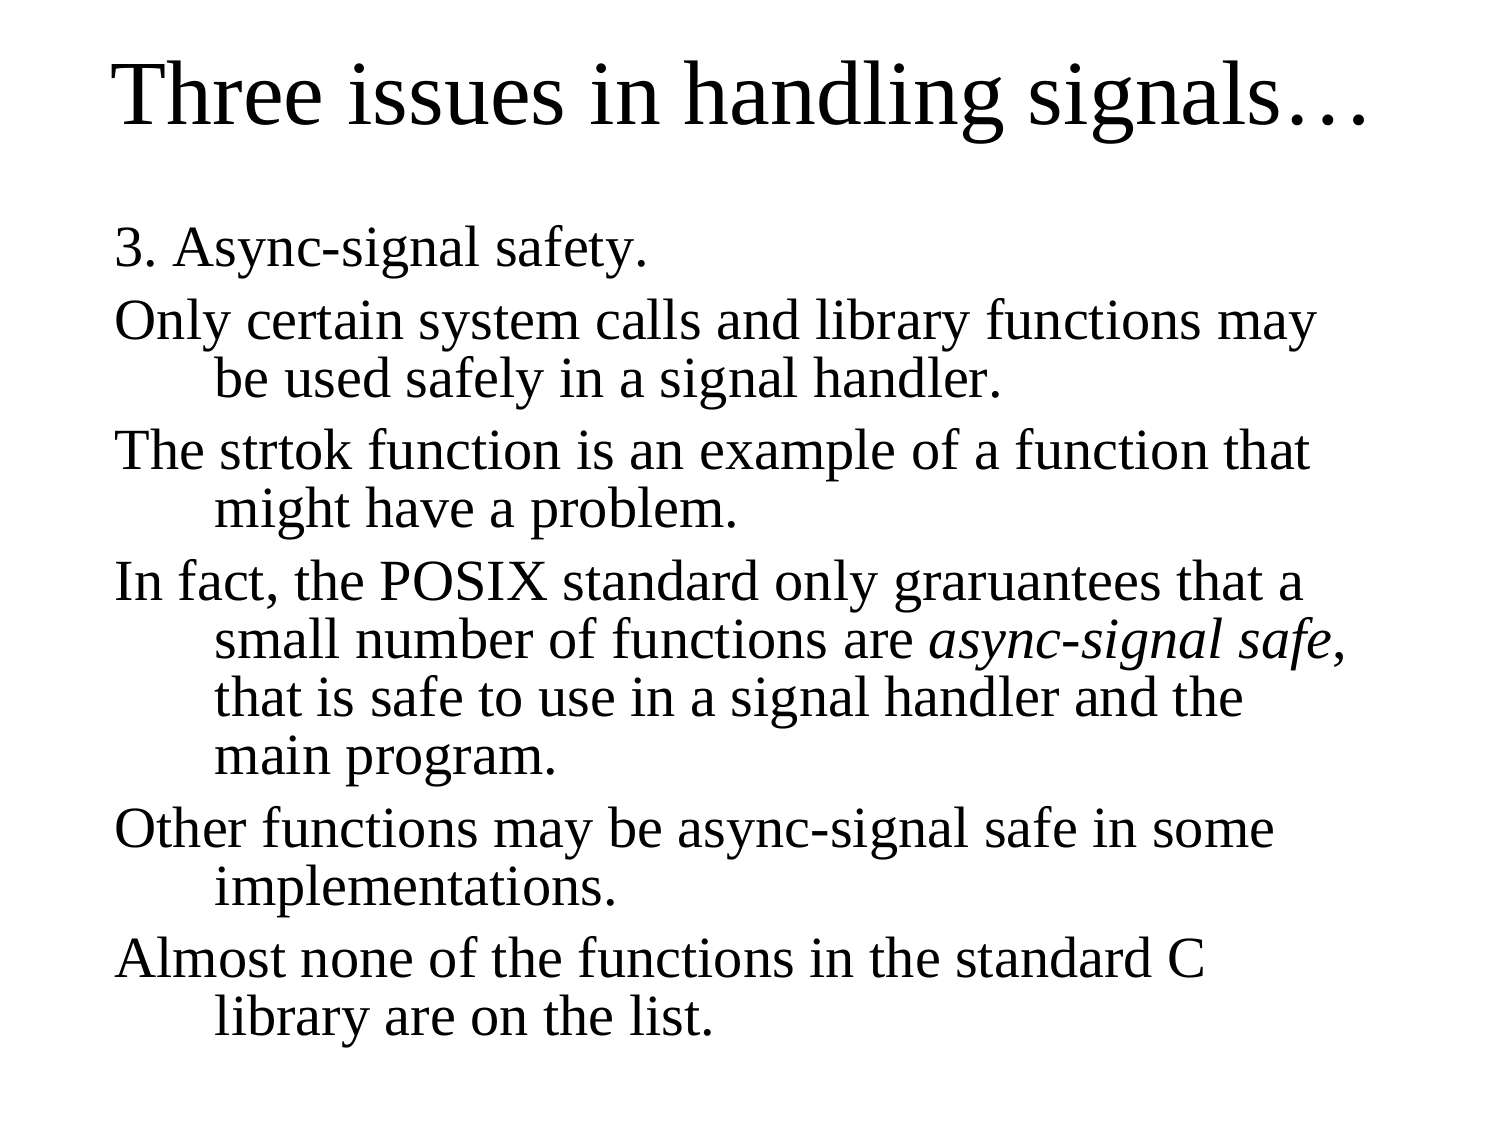

# Three issues in handling signals…
3. Async-signal safety.
Only certain system calls and library functions may be used safely in a signal handler.
The strtok function is an example of a function that might have a problem.
In fact, the POSIX standard only graruantees that a small number of functions are async-signal safe, that is safe to use in a signal handler and the main program.
Other functions may be async-signal safe in some implementations.
Almost none of the functions in the standard C library are on the list.